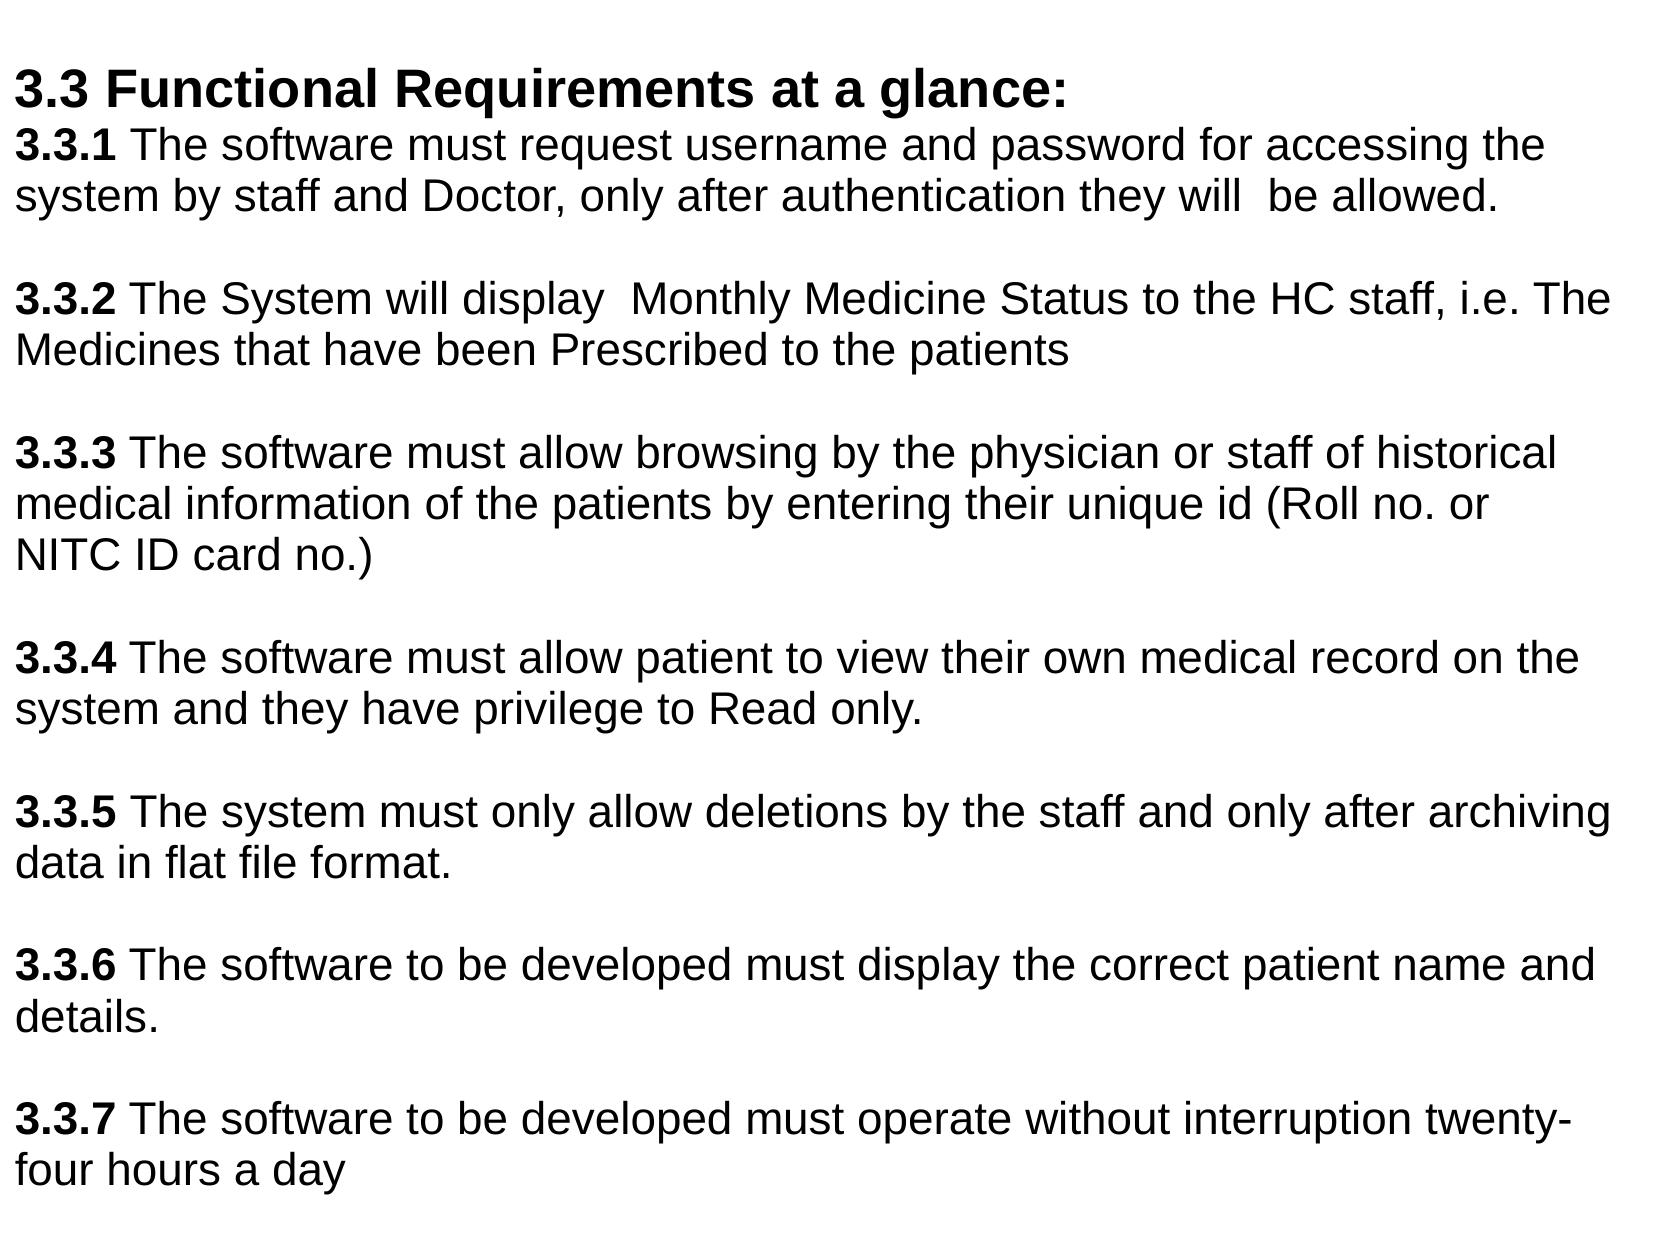

3.3 Functional Requirements at a glance:
3.3.1 The software must request username and password for accessing the system by staff and Doctor, only after authentication they will be allowed.
3.3.2 The System will display Monthly Medicine Status to the HC staff, i.e. The Medicines that have been Prescribed to the patients
3.3.3 The software must allow browsing by the physician or staff of historical
medical information of the patients by entering their unique id (Roll no. or
NITC ID card no.)
3.3.4 The software must allow patient to view their own medical record on the
system and they have privilege to Read only.
3.3.5 The system must only allow deletions by the staff and only after archiving data in flat file format.
3.3.6 The software to be developed must display the correct patient name and
details.
3.3.7 The software to be developed must operate without interruption twenty-
four hours a day